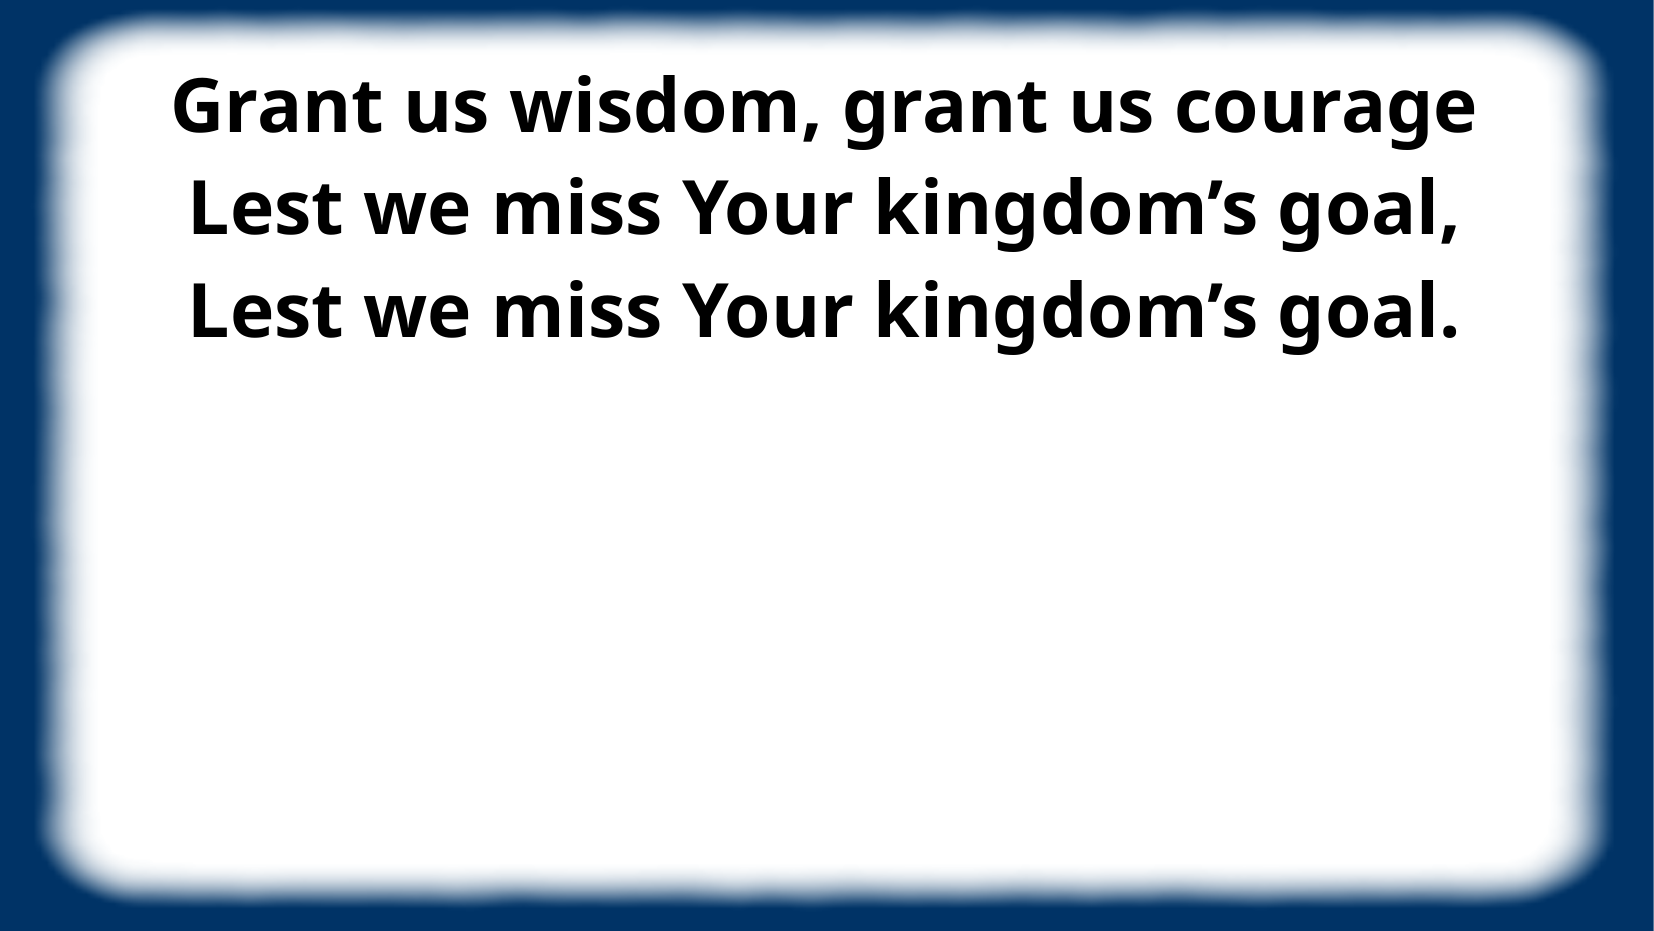

Grant us wisdom, grant us courage
Lest we miss Your kingdom’s goal,
Lest we miss Your kingdom’s goal.